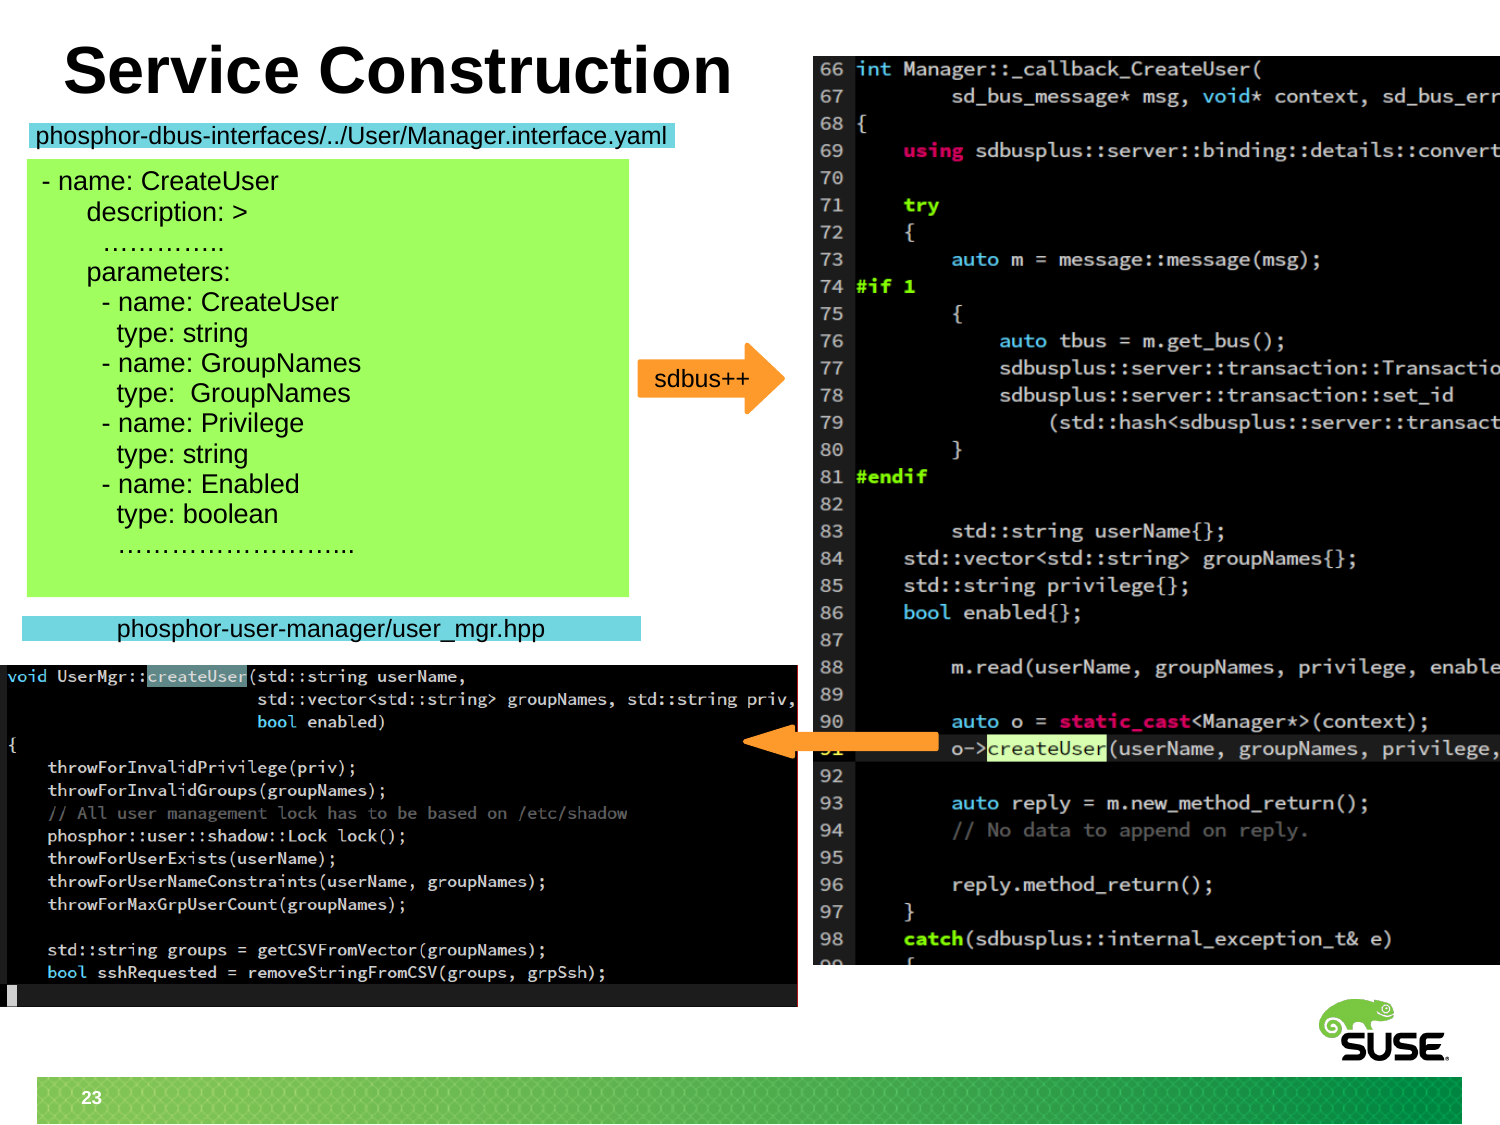

# Service Construction
phosphor-dbus-interfaces/../User/Manager.interface.yaml
- name: CreateUser
 description: >
 …………..
 parameters:
 - name: CreateUser
 type: string
 - name: GroupNames
 type: GroupNames
 - name: Privilege
 type: string
 - name: Enabled
 type: boolean
 ……………………...
build/../User/Manager/server.cpp
sdbus++
phosphor-user-manager/user_mgr.hpp